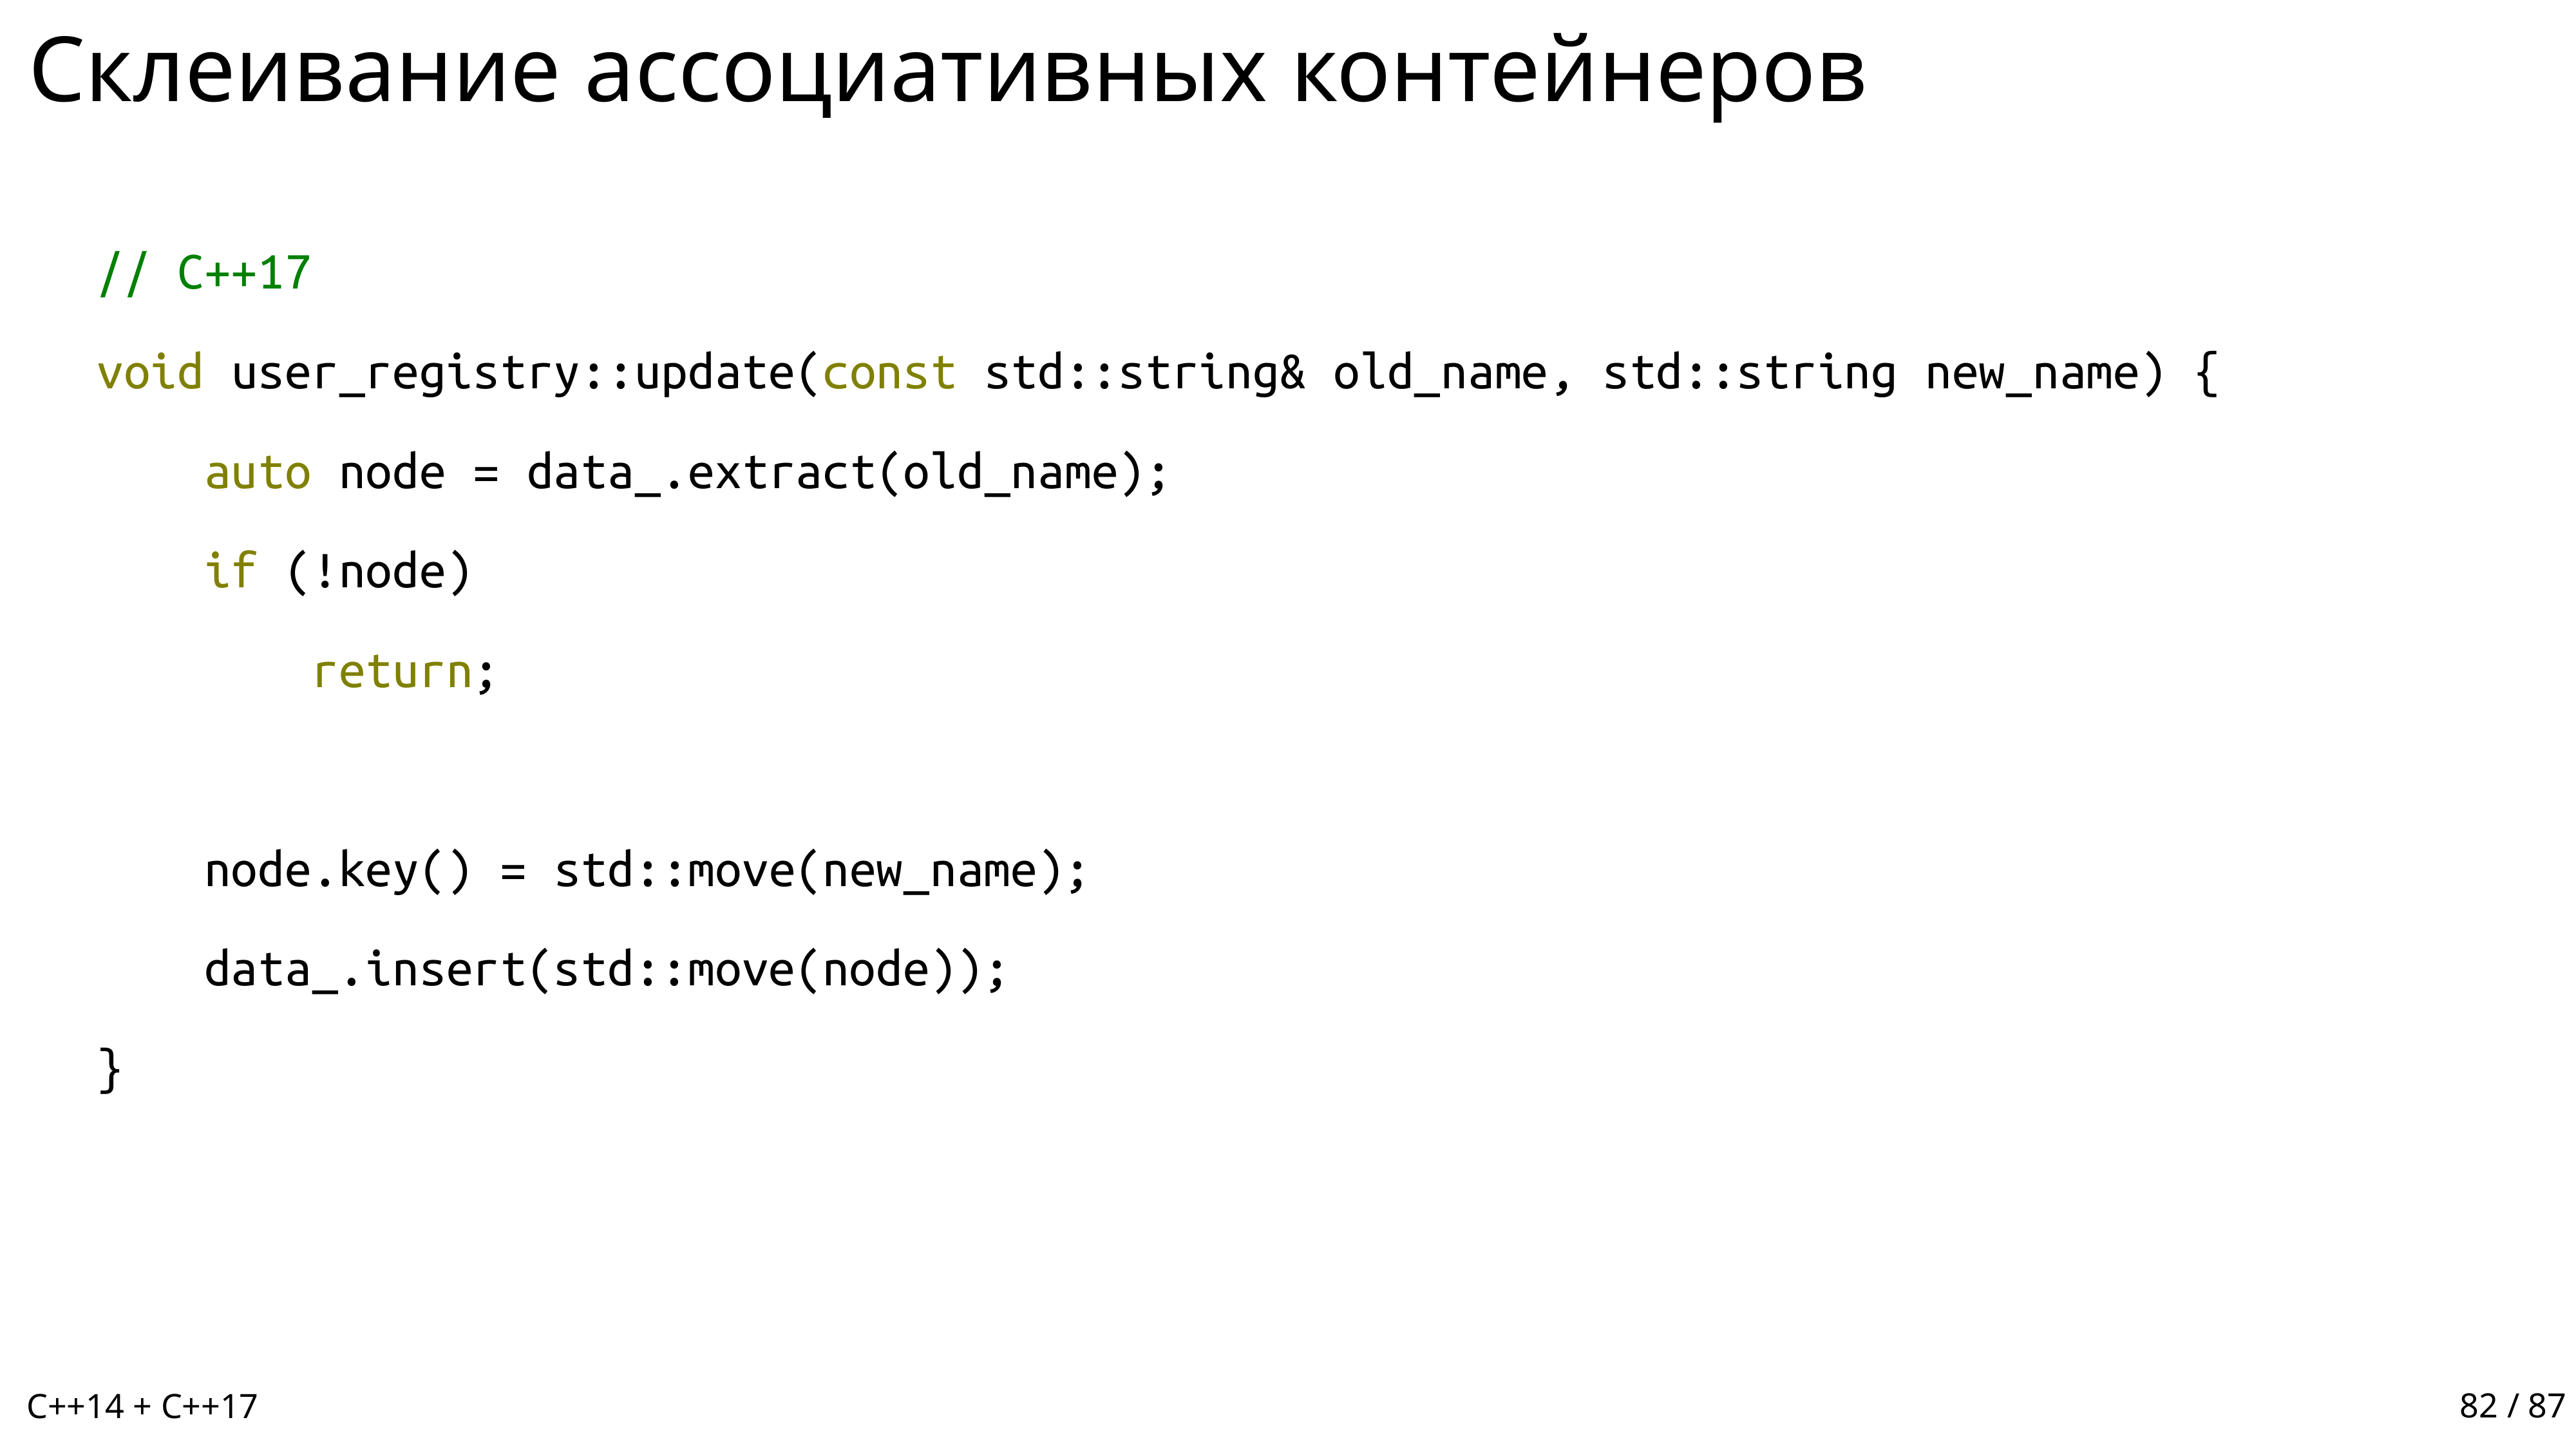

# Склеивание ассоциативных контейнеров
// C++17
void user_registry::update(const std::string& old_name, std::string new_name) {
 auto node = data_.extract(old_name);
 if (!node)
 return;
 node.key() = std::move(new_name);
 data_.insert(std::move(node));
}
C++14 + C++17